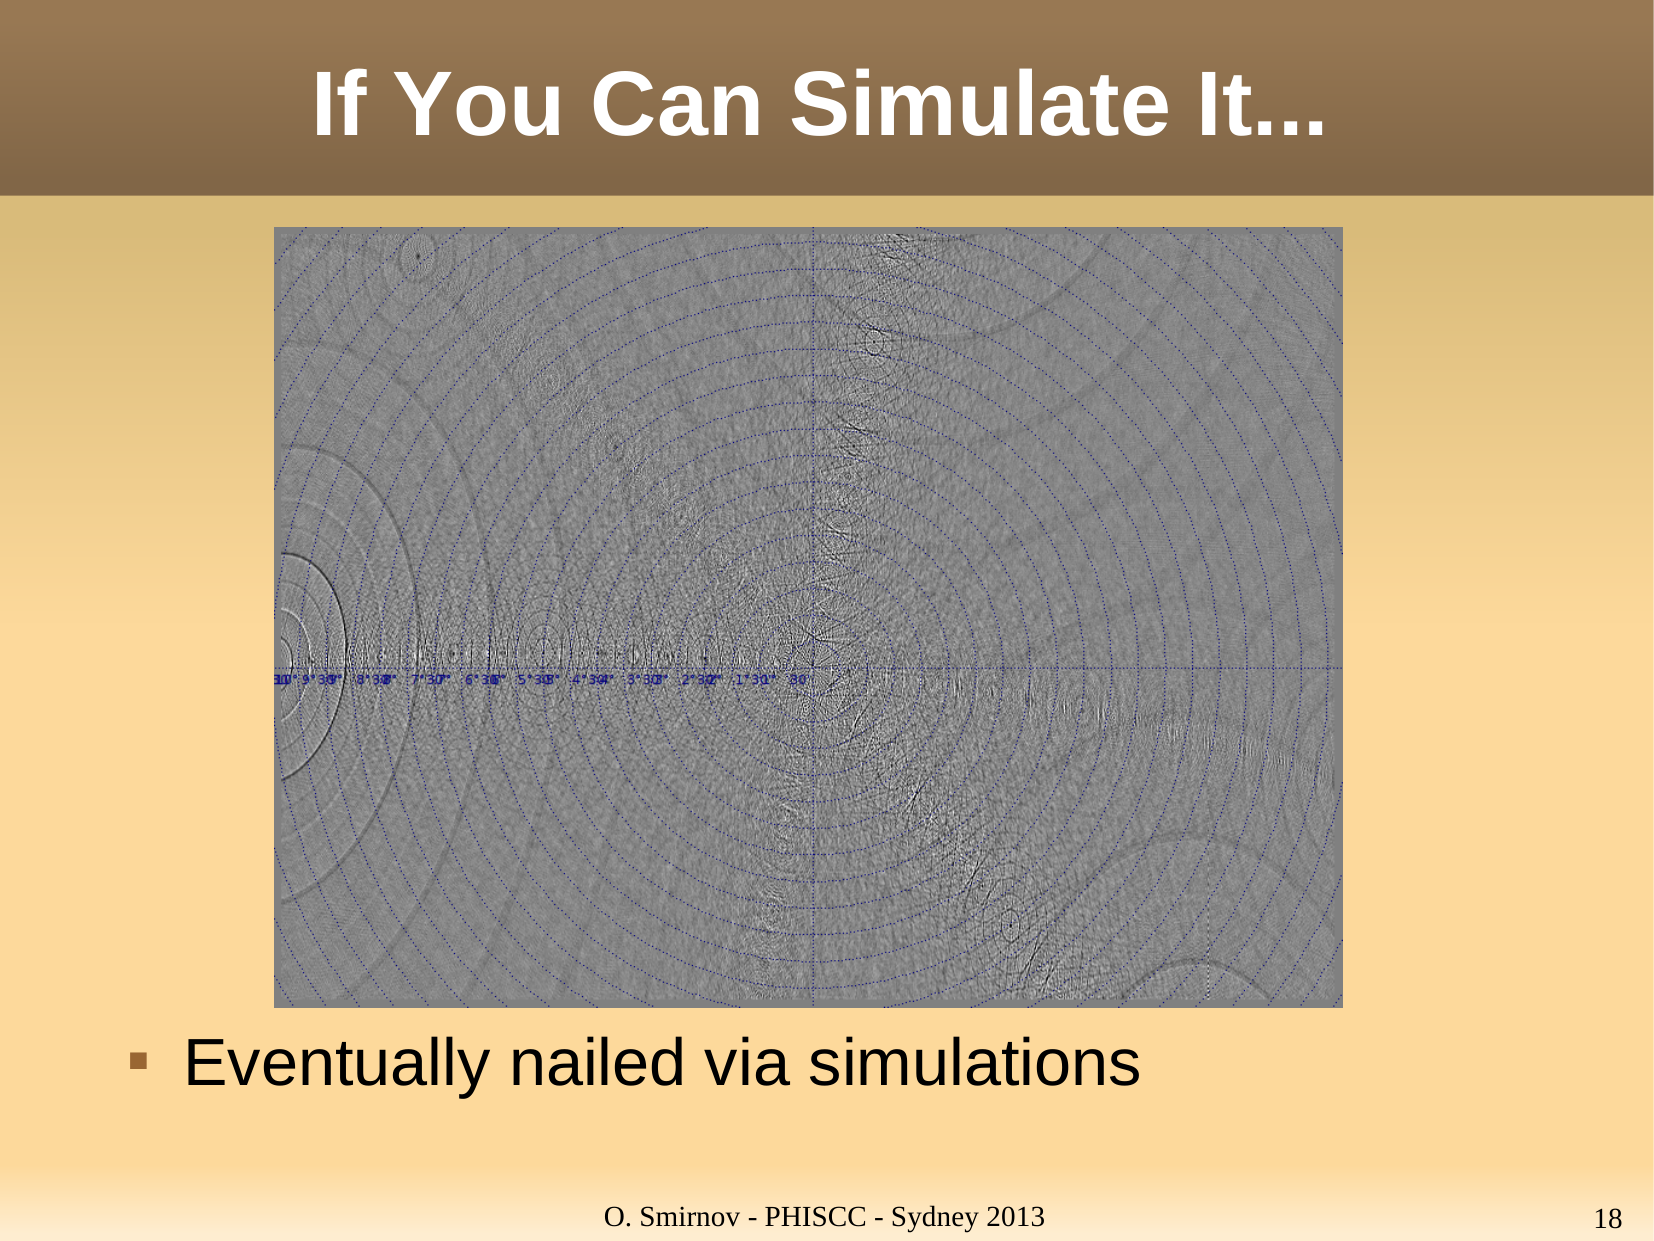

# If You Can Simulate It...
Eventually nailed via simulations
O. Smirnov - PHISCC - Sydney 2013
18